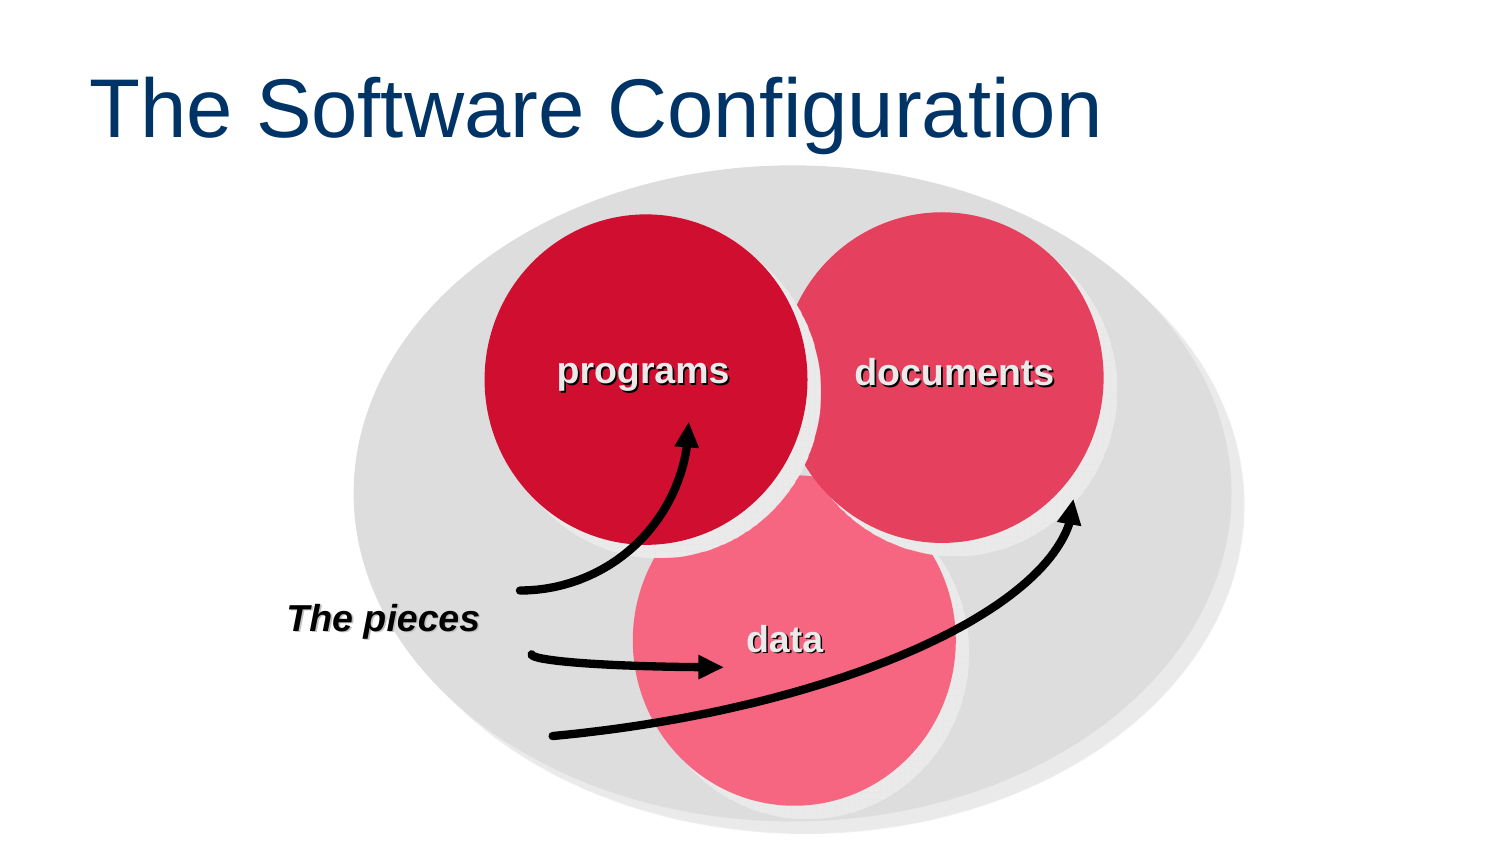

# The Software Configuration
programs
documents
The pieces
data